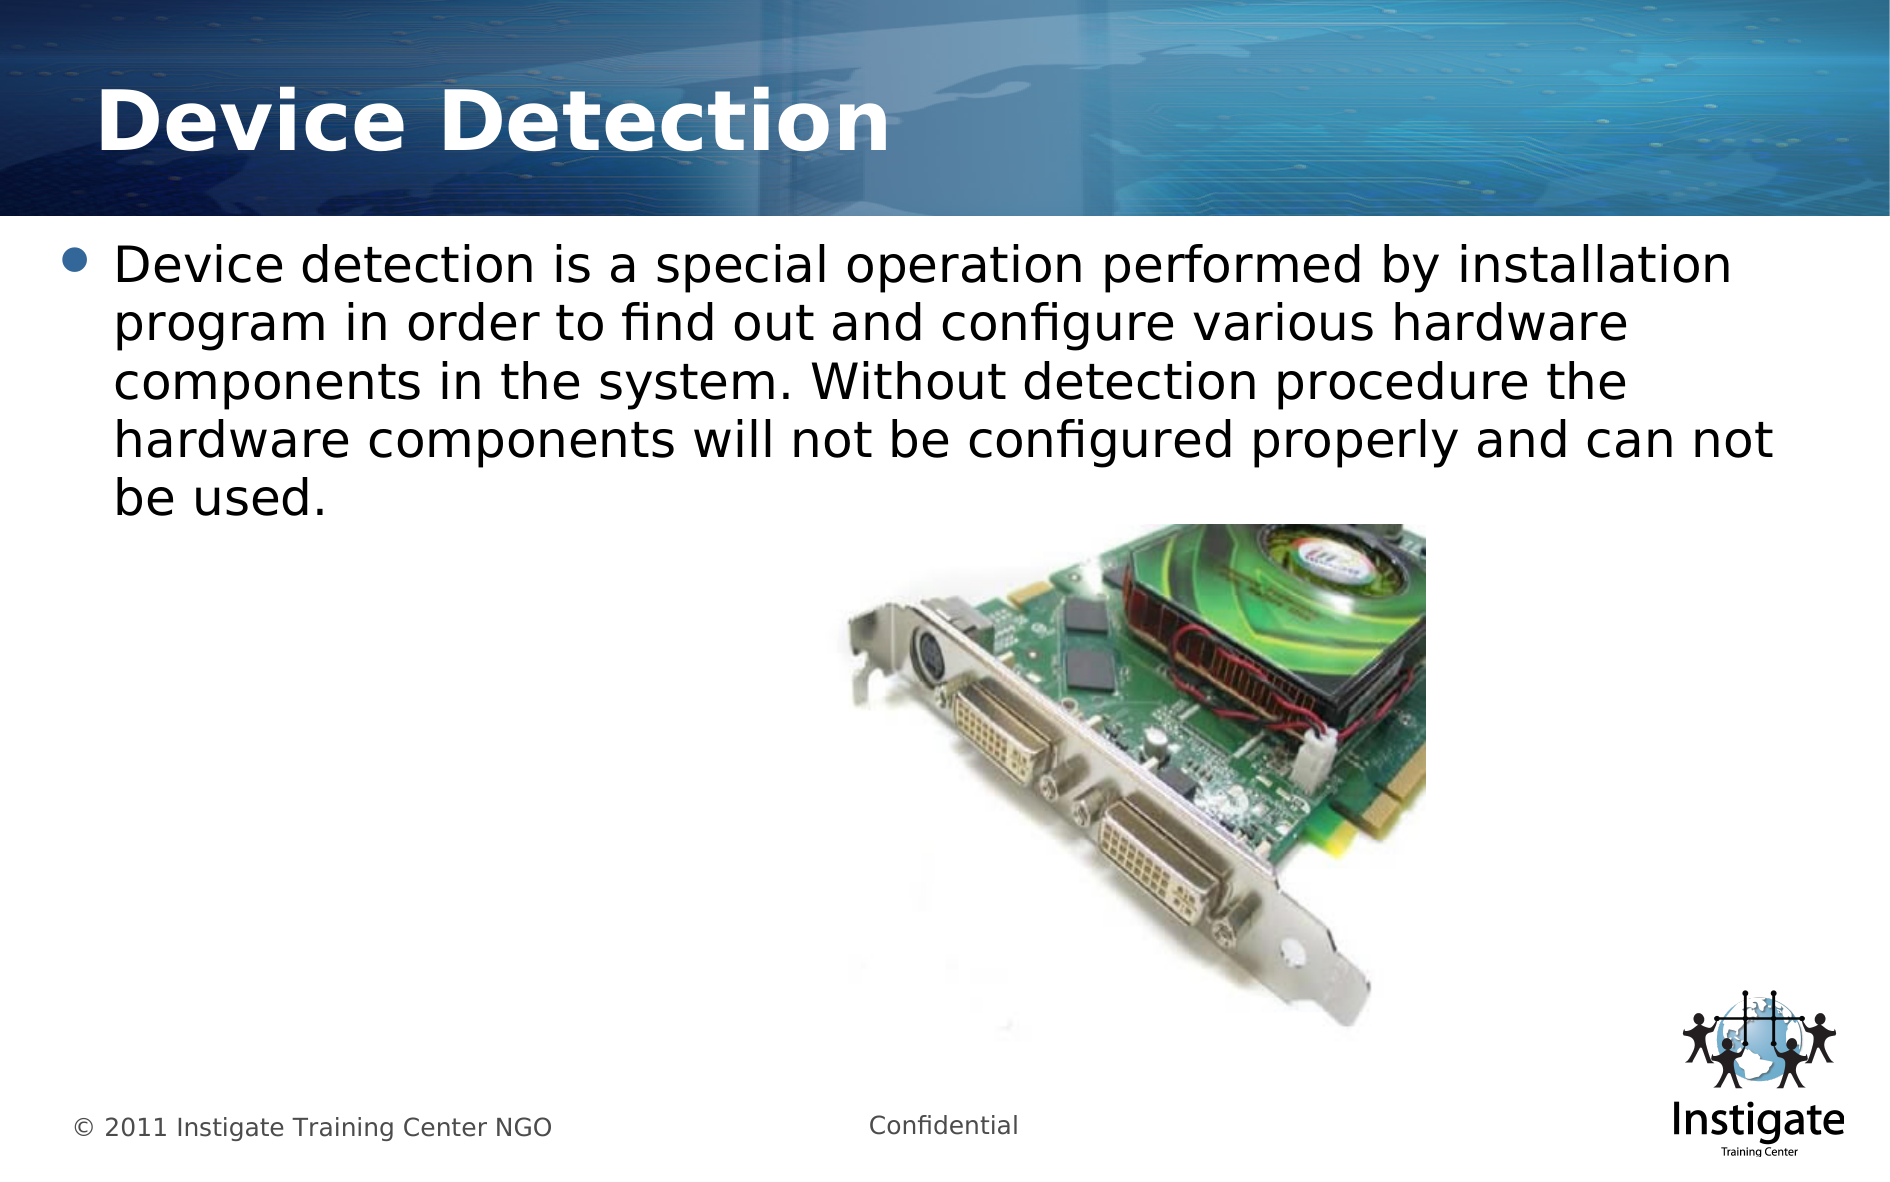

# Device Detection
Device detection is a special operation performed by installation program in order to find out and configure various hardware components in the system. Without detection procedure the hardware components will not be configured properly and can not be used.